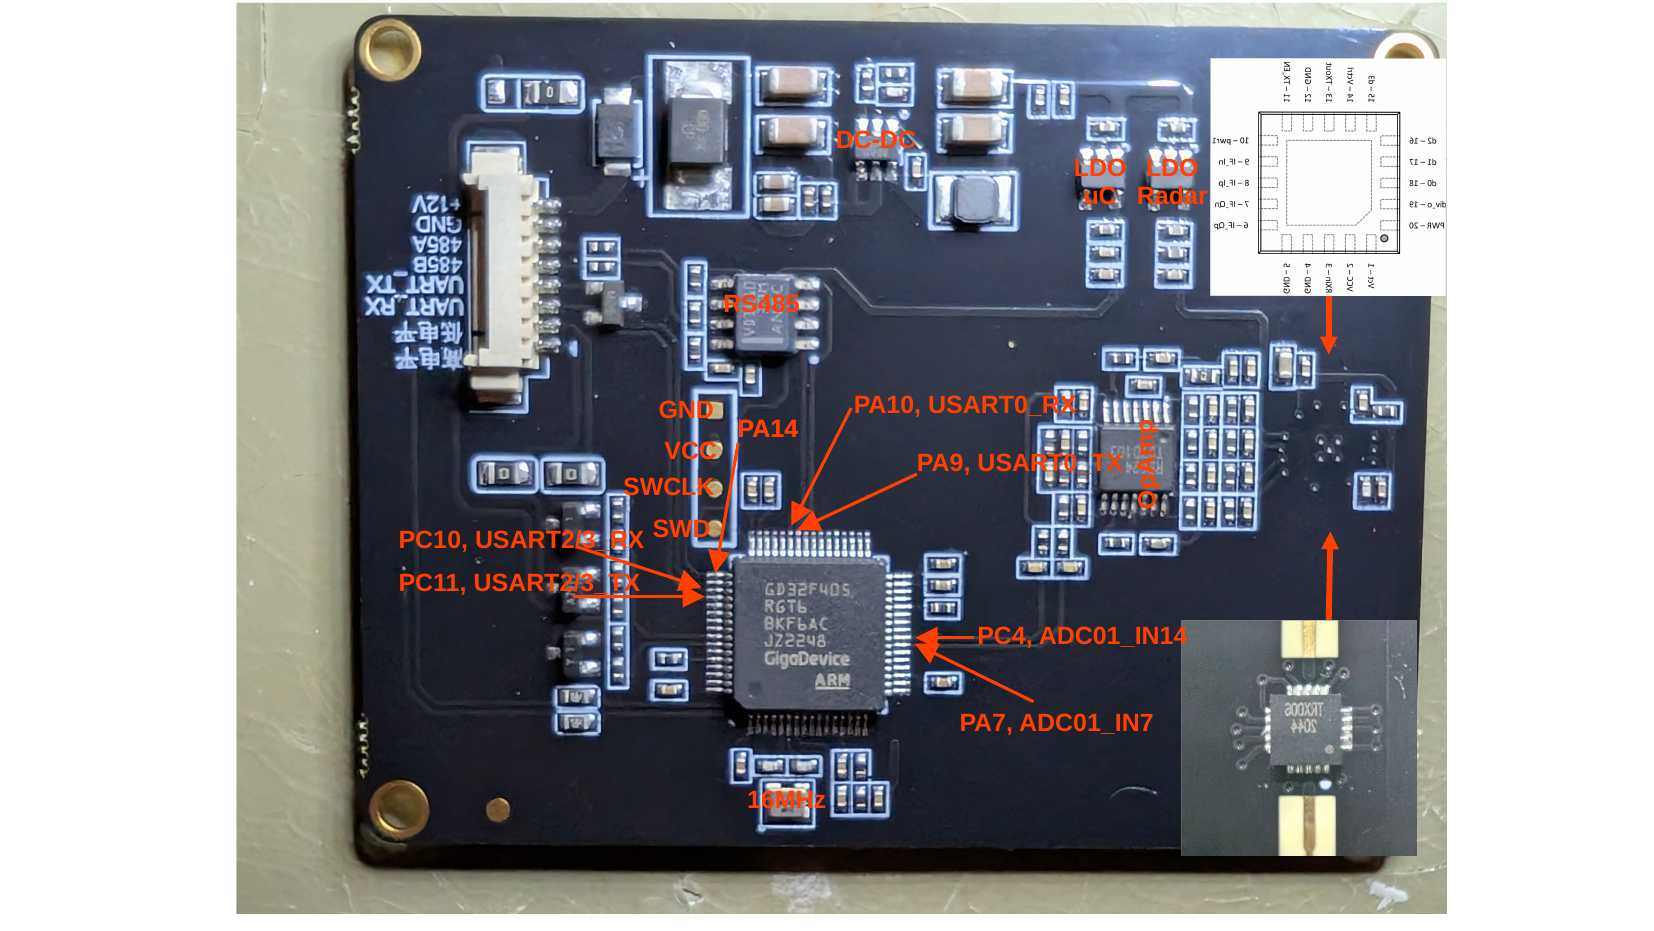

DC-DC
LDO
uC
LDO
Radar
RS485
PA10, USART0_RX
GND
PA14
PA14
VCC
PA9, USART0_TX
OpAmp
SWCLK
SWD
PC10, USART2/3_RX
PC11, USART2/3_TX
PC4, ADC01_IN14
PA7, ADC01_IN7
16MHz